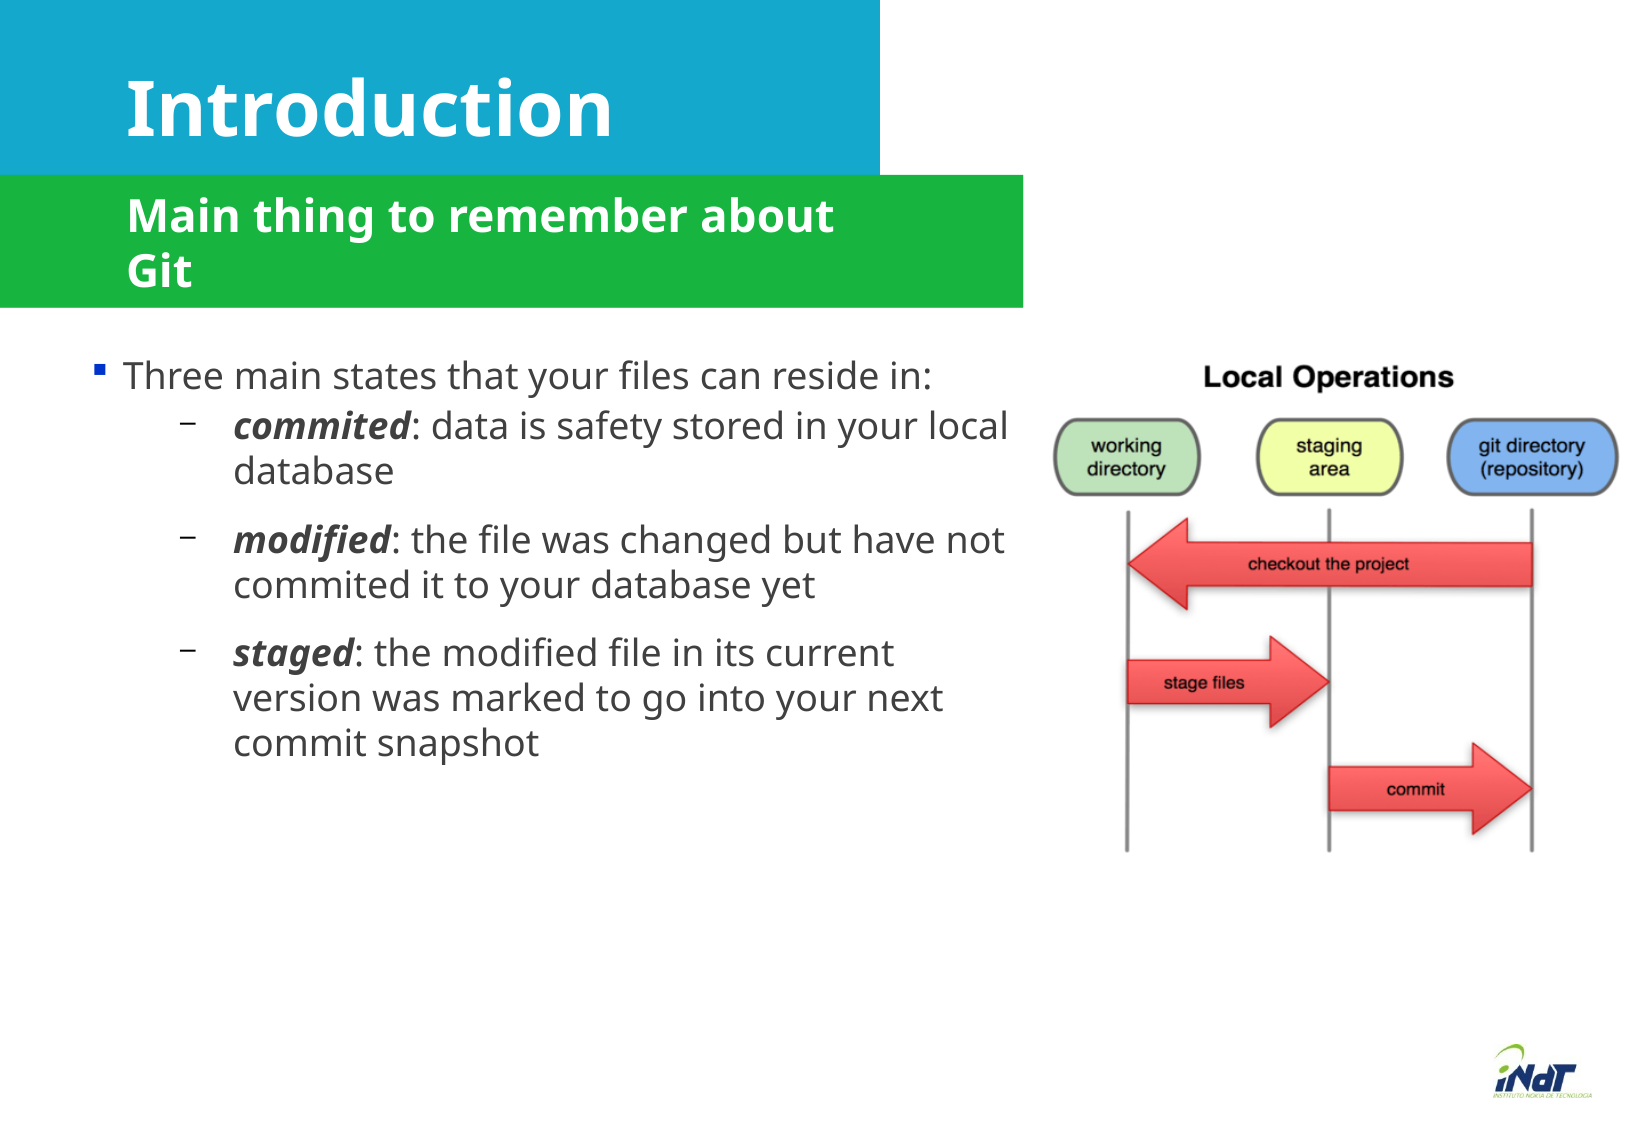

# Introduction
Main thing to remember about Git
Three main states that your files can reside in:
commited: data is safety stored in your local database
modified: the file was changed but have not commited it to your database yet
staged: the modified file in its current version was marked to go into your next commit snapshot